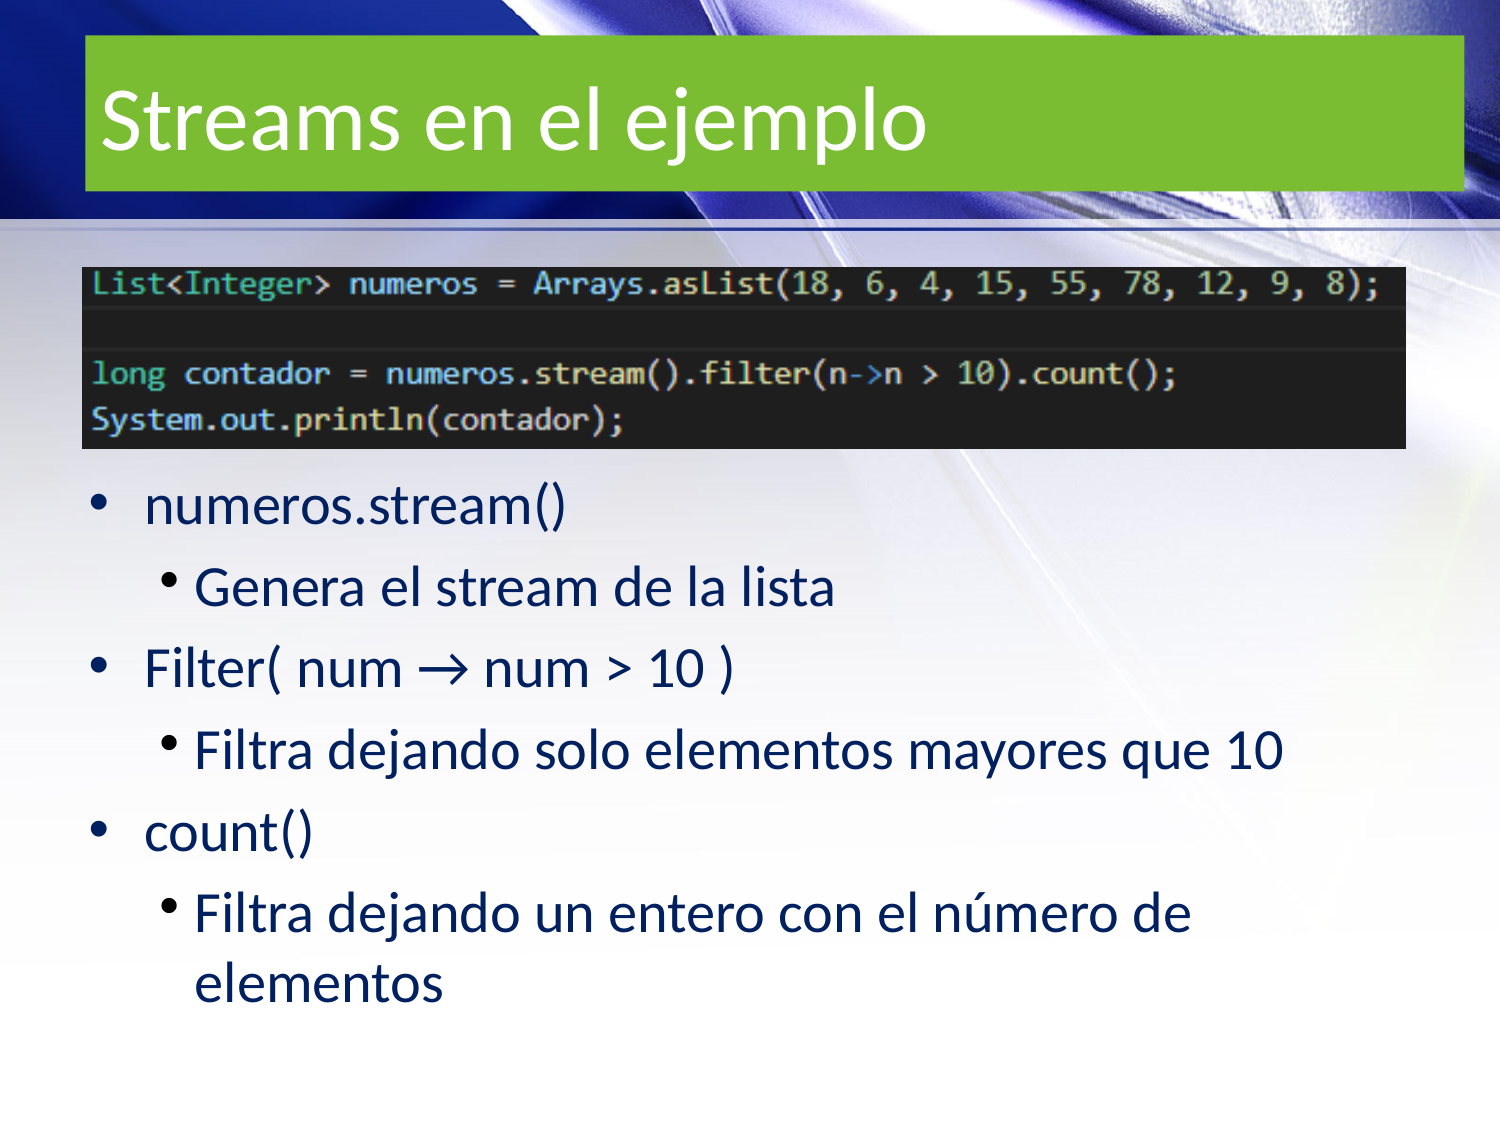

Streams en el ejemplo
numeros.stream()
Genera el stream de la lista
Filter( num → num > 10 )
Filtra dejando solo elementos mayores que 10
count()
Filtra dejando un entero con el número de elementos